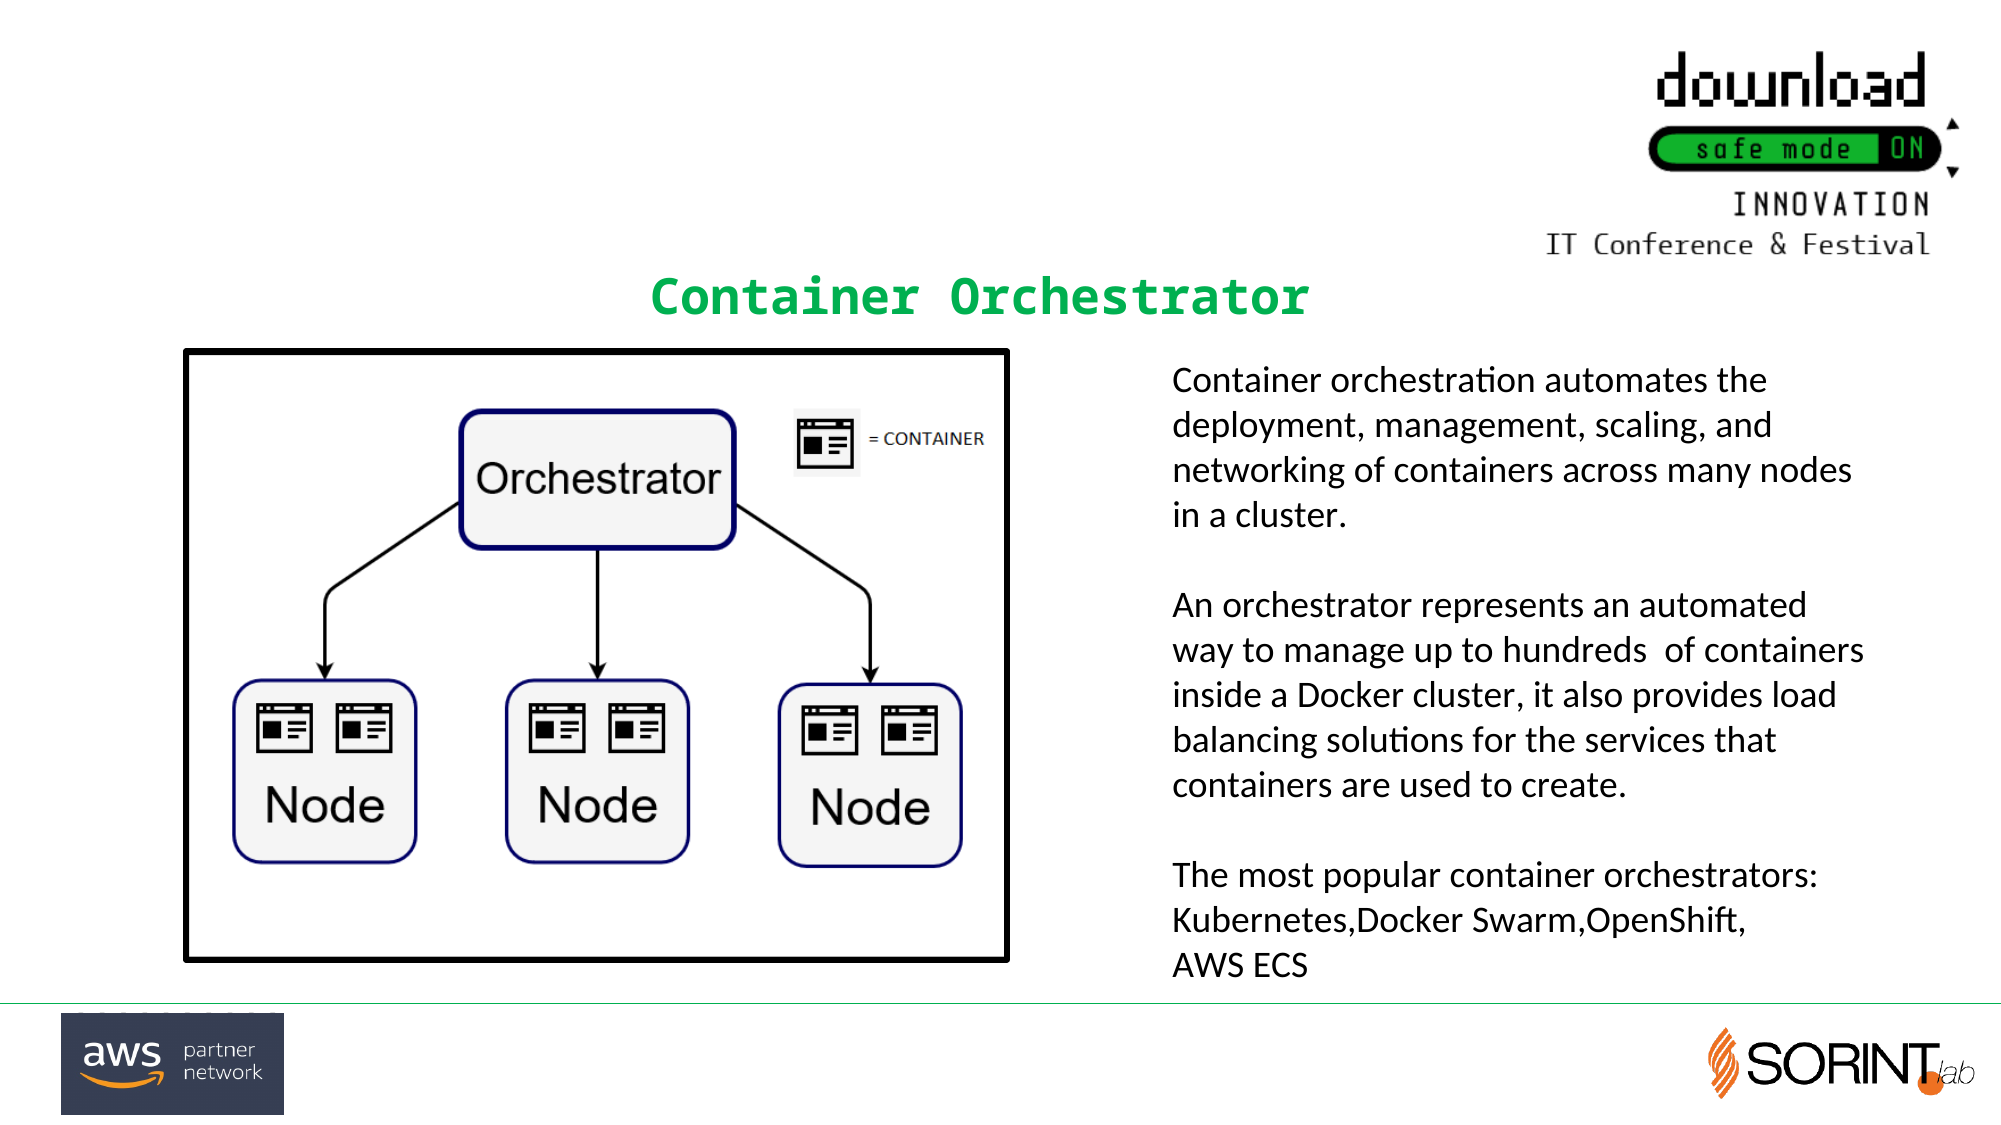

# Container Orchestrator
Container orchestration automates the deployment, management, scaling, and networking of containers across many nodes in a cluster.
An orchestrator represents an automated way to manage up to hundreds of containers inside a Docker cluster, it also provides load balancing solutions for the services that containers are used to create.
The most popular container orchestrators:
Kubernetes,Docker Swarm,OpenShift,
AWS ECS